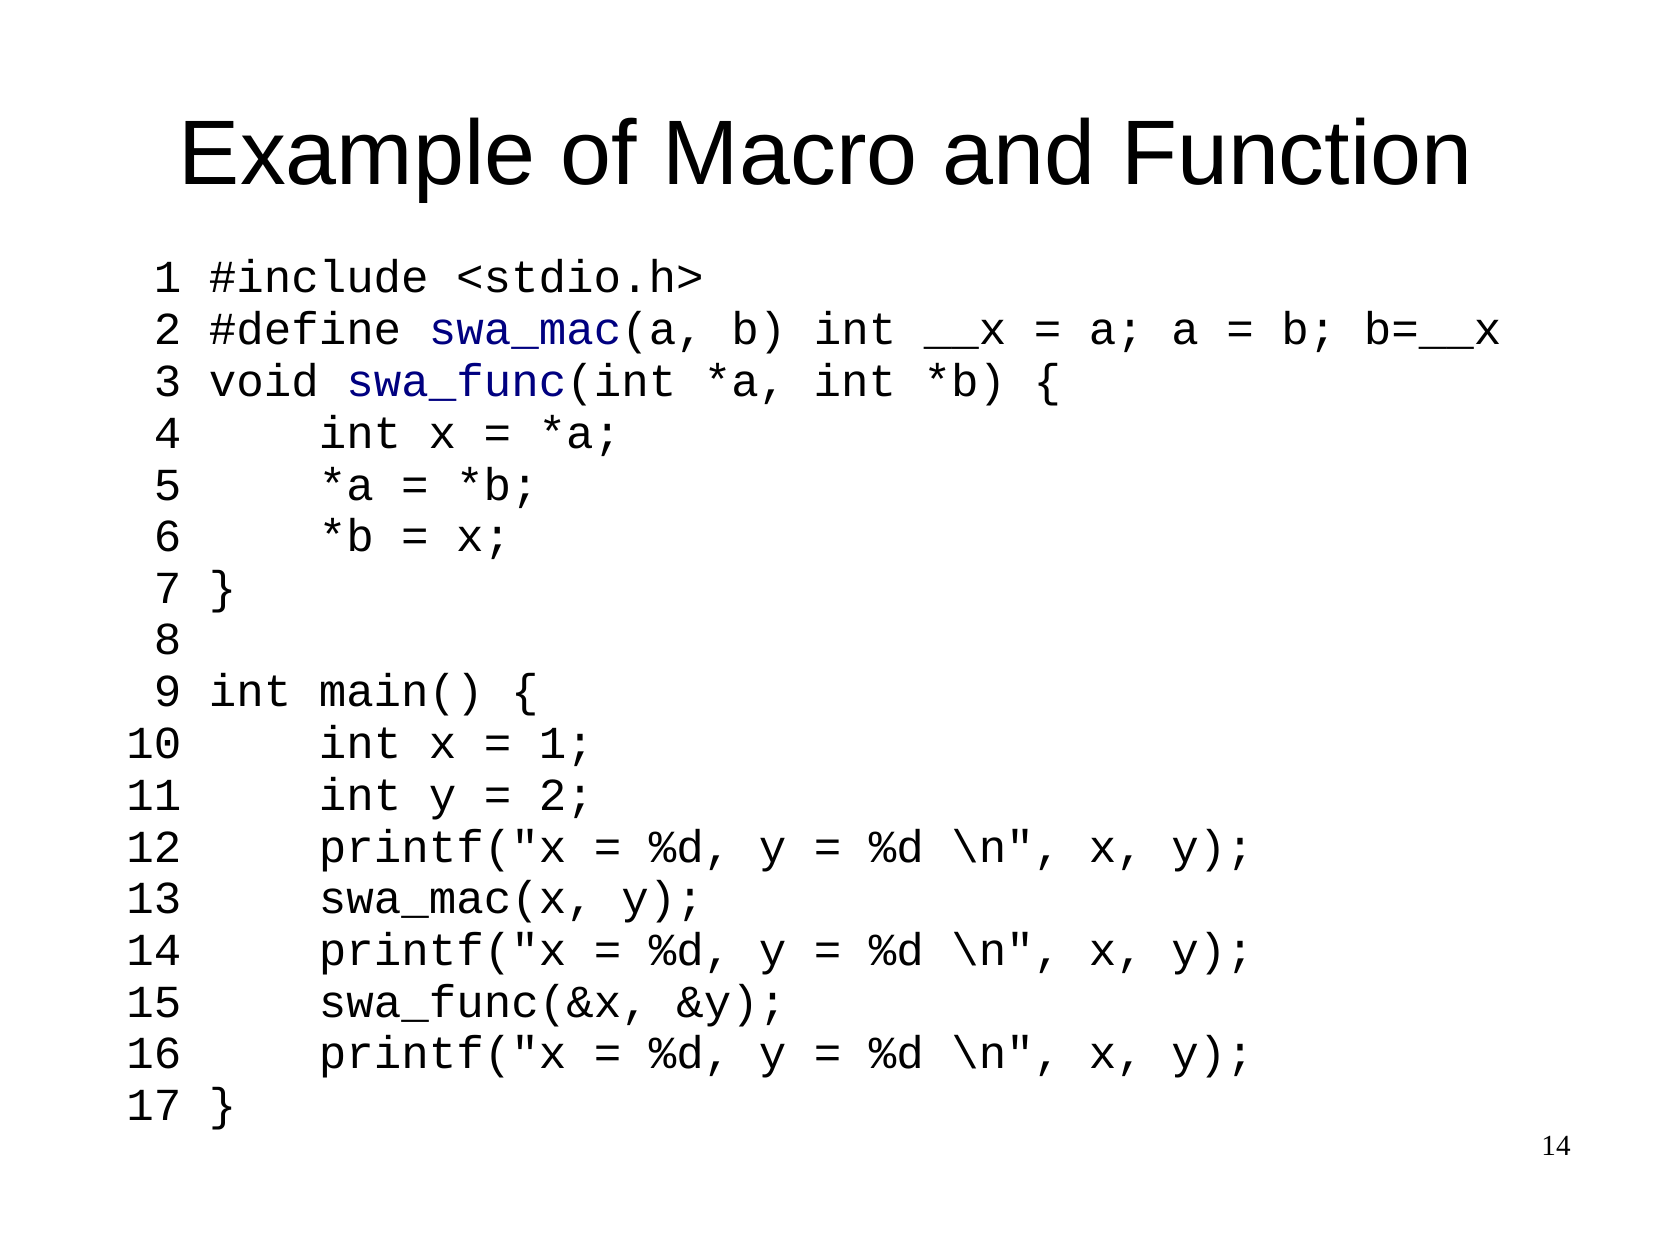

# Example of Macro and Function
 1 #include <stdio.h>
 2 #define swa_mac(a, b) int __x = a; a = b; b=__x
 3 void swa_func(int *a, int *b) {
 4 int x = *a;
 5 *a = *b;
 6 *b = x;
 7 }
 8
 9 int main() {
 10 int x = 1;
 11 int y = 2;
 12 printf("x = %d, y = %d \n", x, y);
 13 swa_mac(x, y);
 14 printf("x = %d, y = %d \n", x, y);
 15 swa_func(&x, &y);
 16 printf("x = %d, y = %d \n", x, y);
 17 }
14